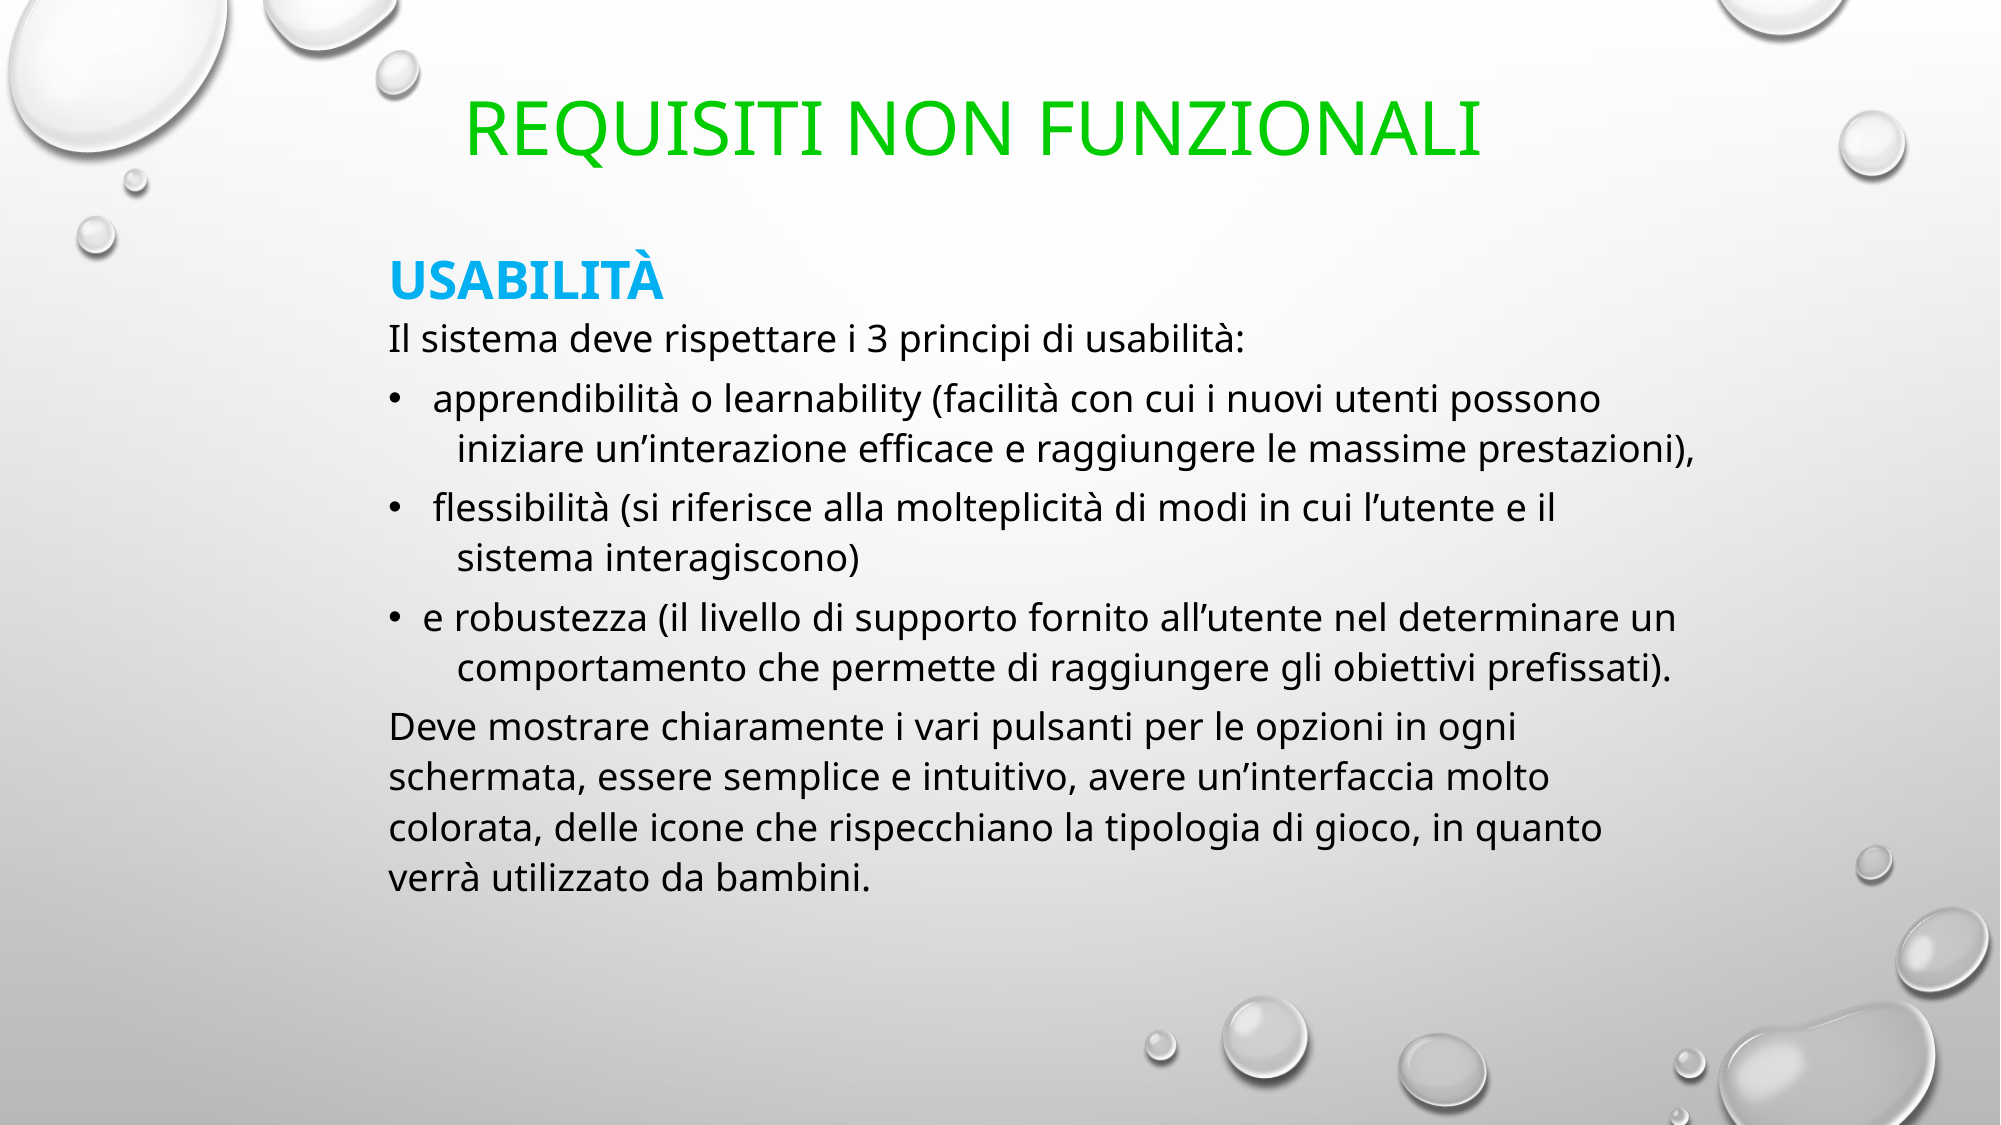

# Requisiti non funzionali
Usabilità
Il sistema deve rispettare i 3 principi di usabilità:
 apprendibilità o learnability (facilità con cui i nuovi utenti possono iniziare un’interazione efficace e raggiungere le massime prestazioni),
 flessibilità (si riferisce alla molteplicità di modi in cui l’utente e il sistema interagiscono)
e robustezza (il livello di supporto fornito all’utente nel determinare un comportamento che permette di raggiungere gli obiettivi prefissati).
Deve mostrare chiaramente i vari pulsanti per le opzioni in ogni schermata, essere semplice e intuitivo, avere un’interfaccia molto colorata, delle icone che rispecchiano la tipologia di gioco, in quanto verrà utilizzato da bambini.